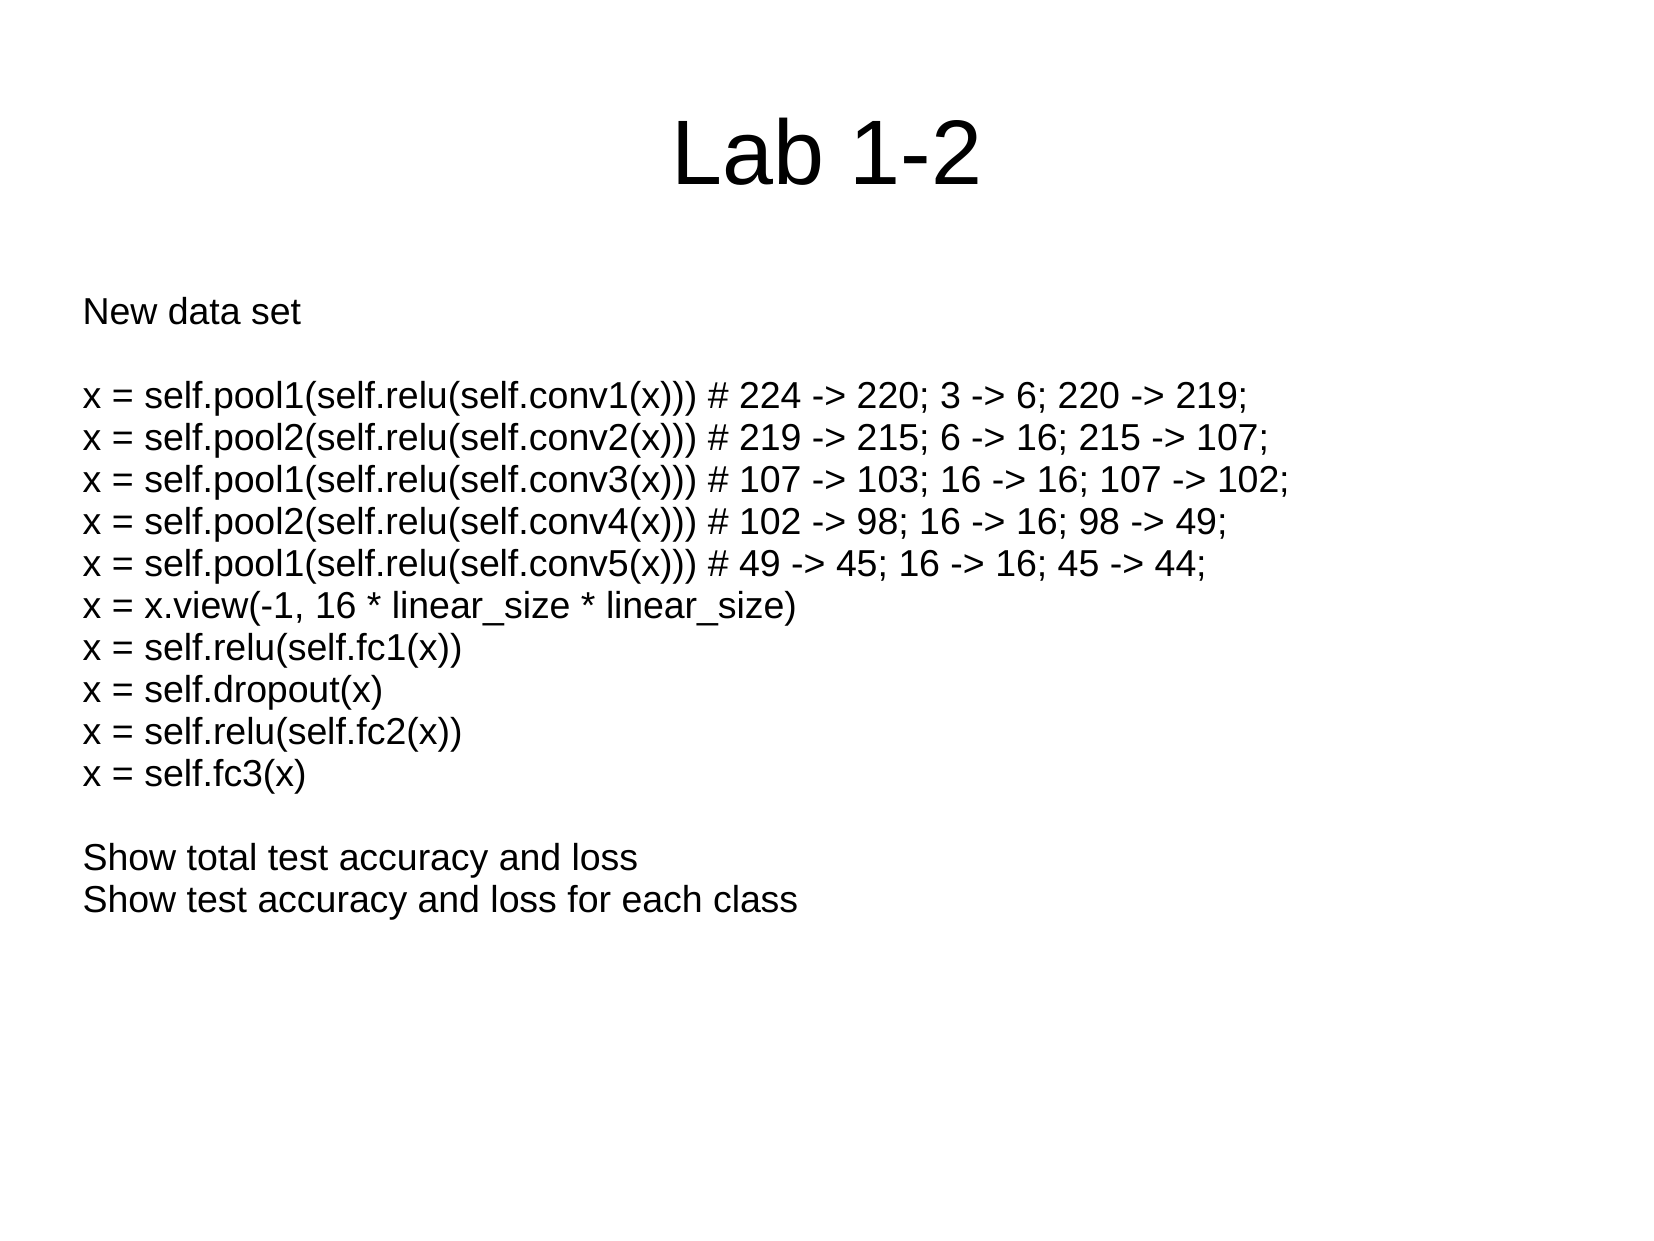

# Lab 1-2
New data set
x = self.pool1(self.relu(self.conv1(x))) # 224 -> 220; 3 -> 6; 220 -> 219;
x = self.pool2(self.relu(self.conv2(x))) # 219 -> 215; 6 -> 16; 215 -> 107;
x = self.pool1(self.relu(self.conv3(x))) # 107 -> 103; 16 -> 16; 107 -> 102;
x = self.pool2(self.relu(self.conv4(x))) # 102 -> 98; 16 -> 16; 98 -> 49;
x = self.pool1(self.relu(self.conv5(x))) # 49 -> 45; 16 -> 16; 45 -> 44;
x = x.view(-1, 16 * linear_size * linear_size)
x = self.relu(self.fc1(x))
x = self.dropout(x)
x = self.relu(self.fc2(x))
x = self.fc3(x)
Show total test accuracy and loss
Show test accuracy and loss for each class